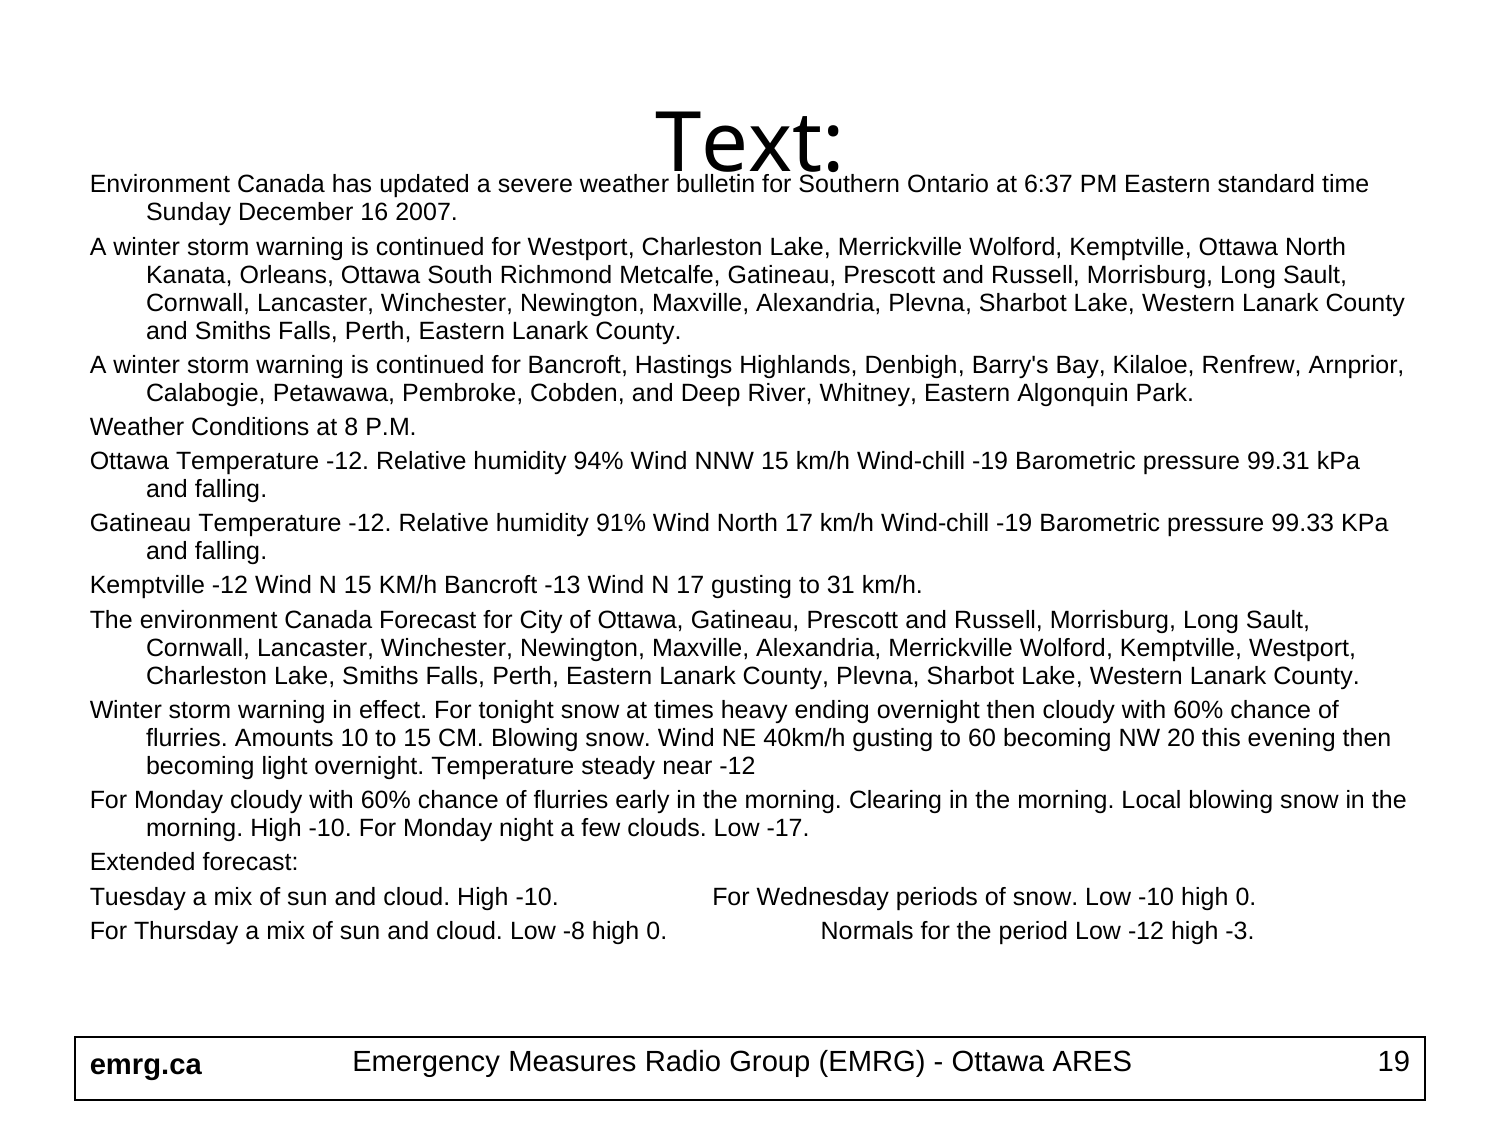

# Text:
Environment Canada has updated a severe weather bulletin for Southern Ontario at 6:37 PM Eastern standard time Sunday December 16 2007.
A winter storm warning is continued for Westport, Charleston Lake, Merrickville Wolford, Kemptville, Ottawa North Kanata, Orleans, Ottawa South Richmond Metcalfe, Gatineau, Prescott and Russell, Morrisburg, Long Sault, Cornwall, Lancaster, Winchester, Newington, Maxville, Alexandria, Plevna, Sharbot Lake, Western Lanark County and Smiths Falls, Perth, Eastern Lanark County.
A winter storm warning is continued for Bancroft, Hastings Highlands, Denbigh, Barry's Bay, Kilaloe, Renfrew, Arnprior, Calabogie, Petawawa, Pembroke, Cobden, and Deep River, Whitney, Eastern Algonquin Park.
Weather Conditions at 8 P.M.
Ottawa Temperature -12. Relative humidity 94% Wind NNW 15 km/h Wind-chill -19 Barometric pressure 99.31 kPa and falling.
Gatineau Temperature -12. Relative humidity 91% Wind North 17 km/h Wind-chill -19 Barometric pressure 99.33 KPa and falling.
Kemptville -12 Wind N 15 KM/h Bancroft -13 Wind N 17 gusting to 31 km/h.
The environment Canada Forecast for City of Ottawa, Gatineau, Prescott and Russell, Morrisburg, Long Sault, Cornwall, Lancaster, Winchester, Newington, Maxville, Alexandria, Merrickville Wolford, Kemptville, Westport, Charleston Lake, Smiths Falls, Perth, Eastern Lanark County, Plevna, Sharbot Lake, Western Lanark County.
Winter storm warning in effect. For tonight snow at times heavy ending overnight then cloudy with 60% chance of flurries. Amounts 10 to 15 CM. Blowing snow. Wind NE 40km/h gusting to 60 becoming NW 20 this evening then becoming light overnight. Temperature steady near -12
For Monday cloudy with 60% chance of flurries early in the morning. Clearing in the morning. Local blowing snow in the morning. High -10. For Monday night a few clouds. Low -17.
Extended forecast:
Tuesday a mix of sun and cloud. High -10. For Wednesday periods of snow. Low -10 high 0.
For Thursday a mix of sun and cloud. Low -8 high 0. Normals for the period Low -12 high -3.
Emergency Measures Radio Group (EMRG) - Ottawa ARES
19